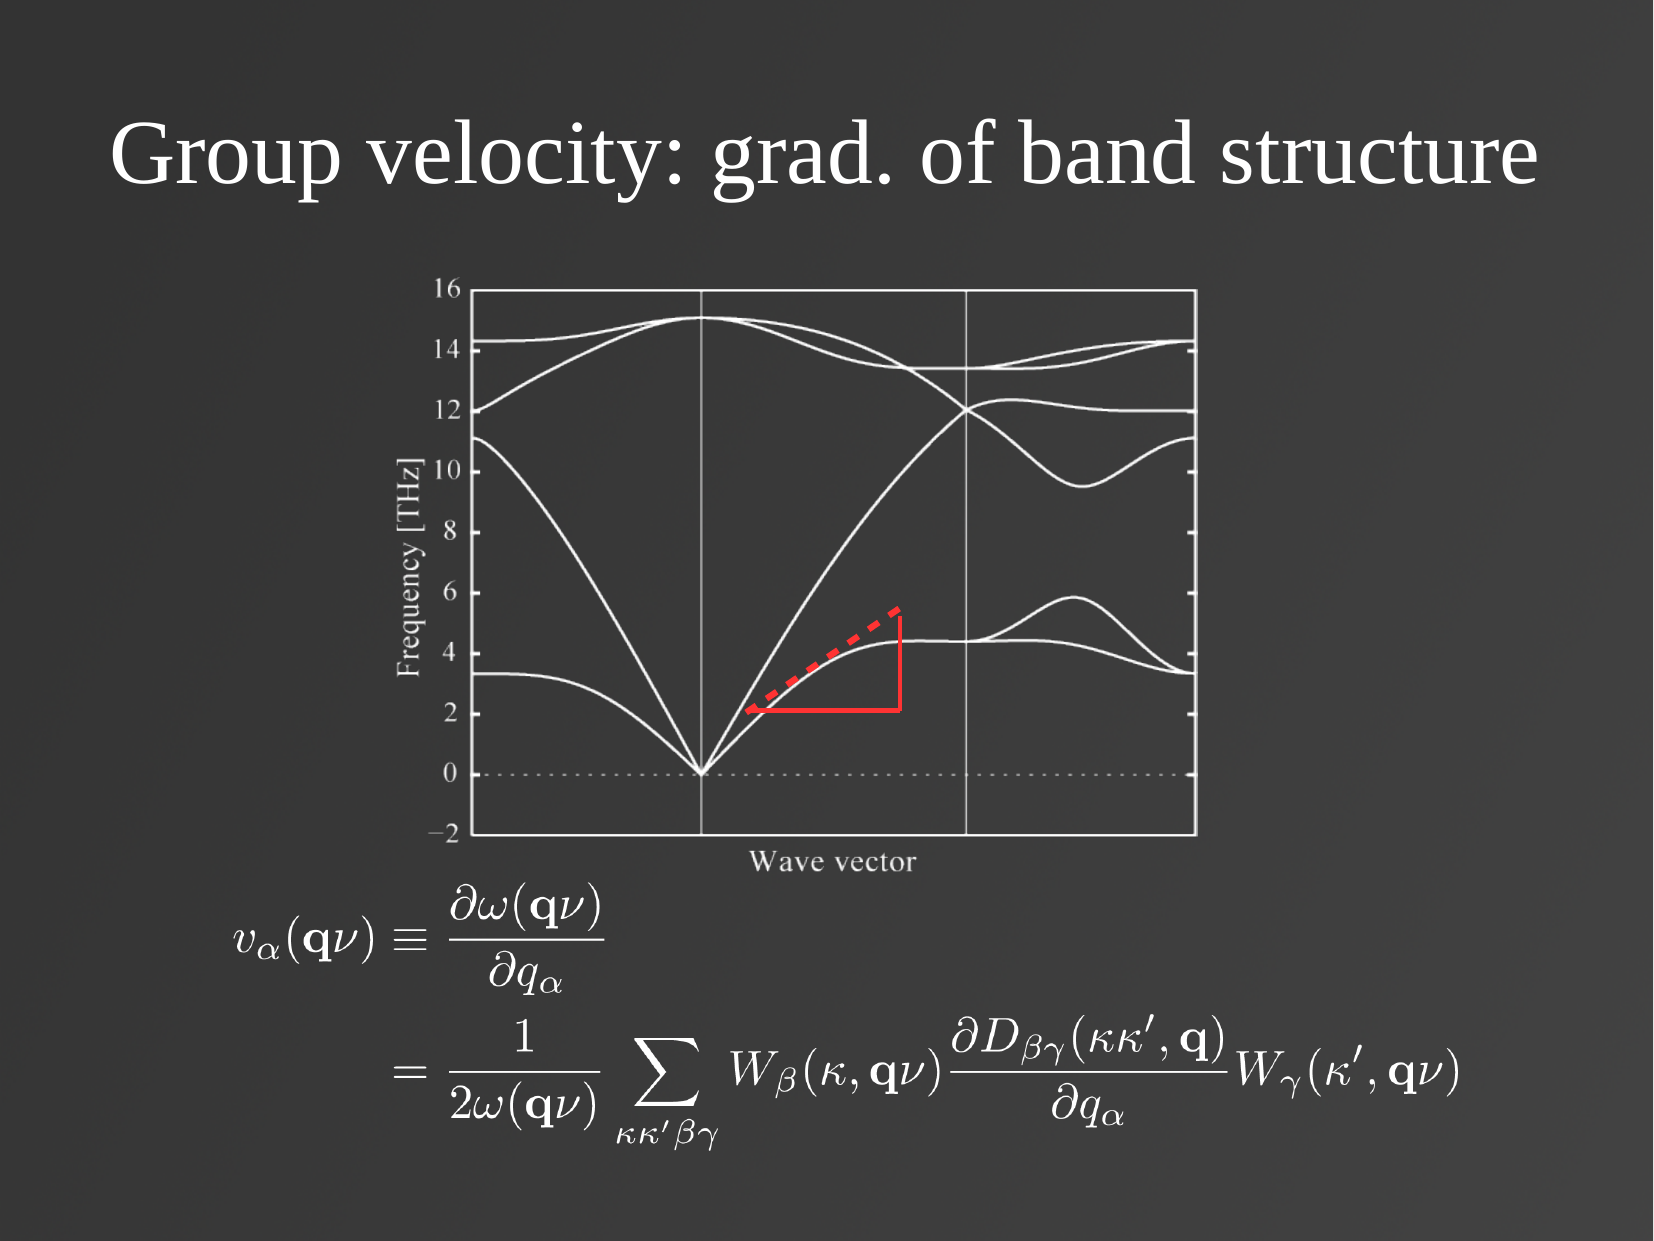

# Group velocity: grad. of band structure